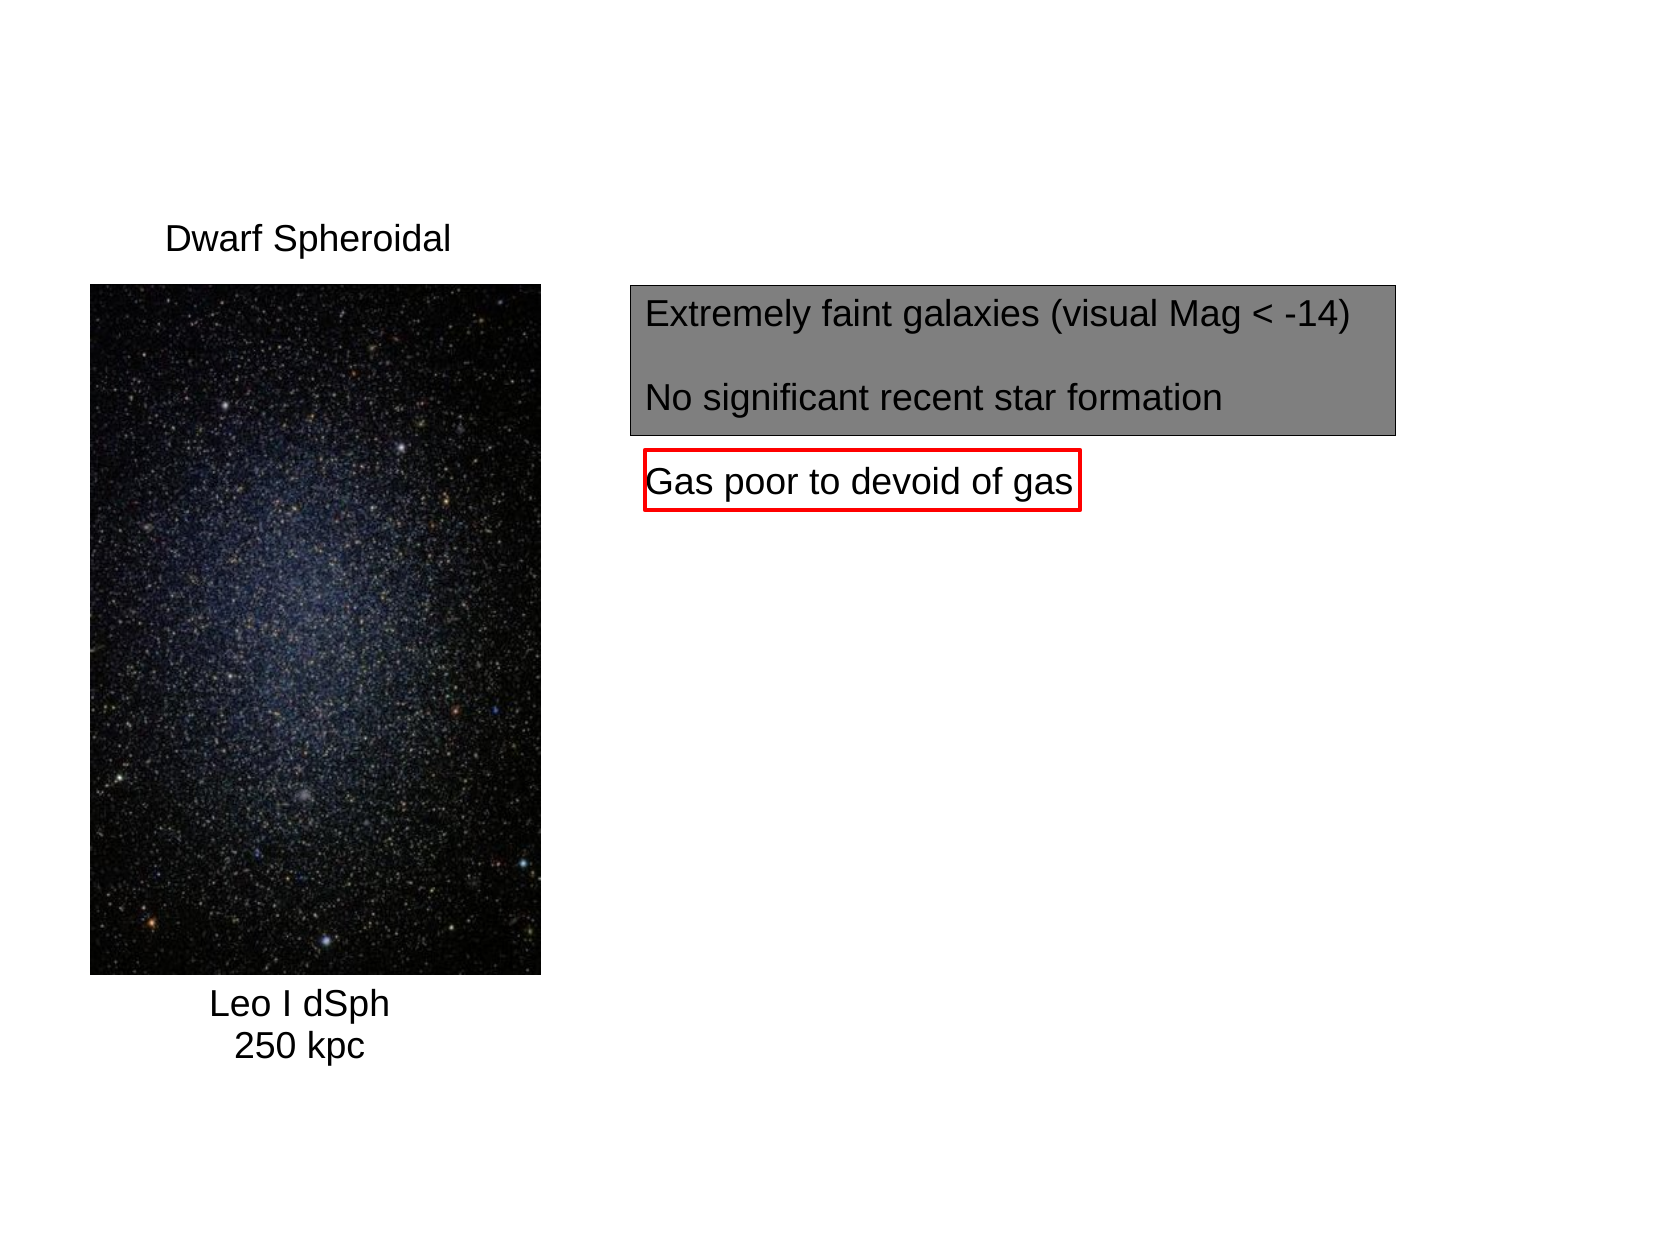

Dwarf Spheroidal
Extremely faint galaxies (visual Mag < -14)
No significant recent star formation
Gas poor to devoid of gas
Leo I dSph
250 kpc